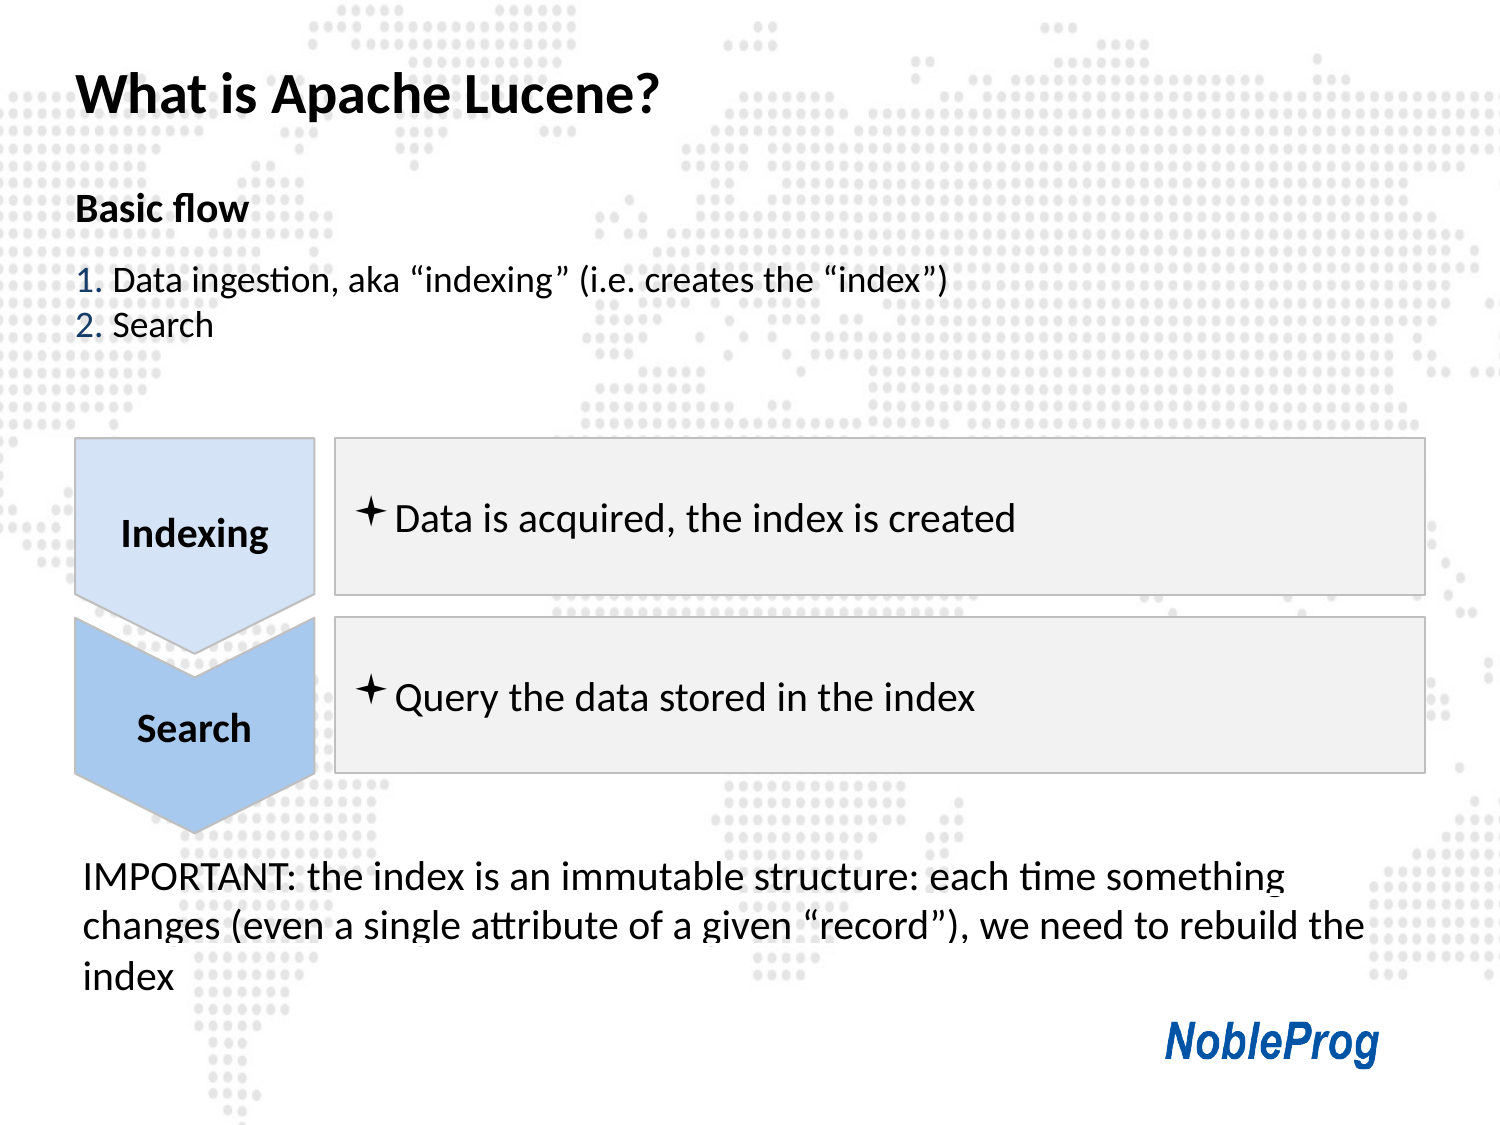

What is Apache Lucene?
Basic flow
Data ingestion, aka “indexing” (i.e. creates the “index”)
Search
Data is acquired, the index is created
Indexing
Query the data stored in the index
Search
IMPORTANT: the index is an immutable structure: each time something changes (even a single attribute of a given “record”), we need to rebuild the index